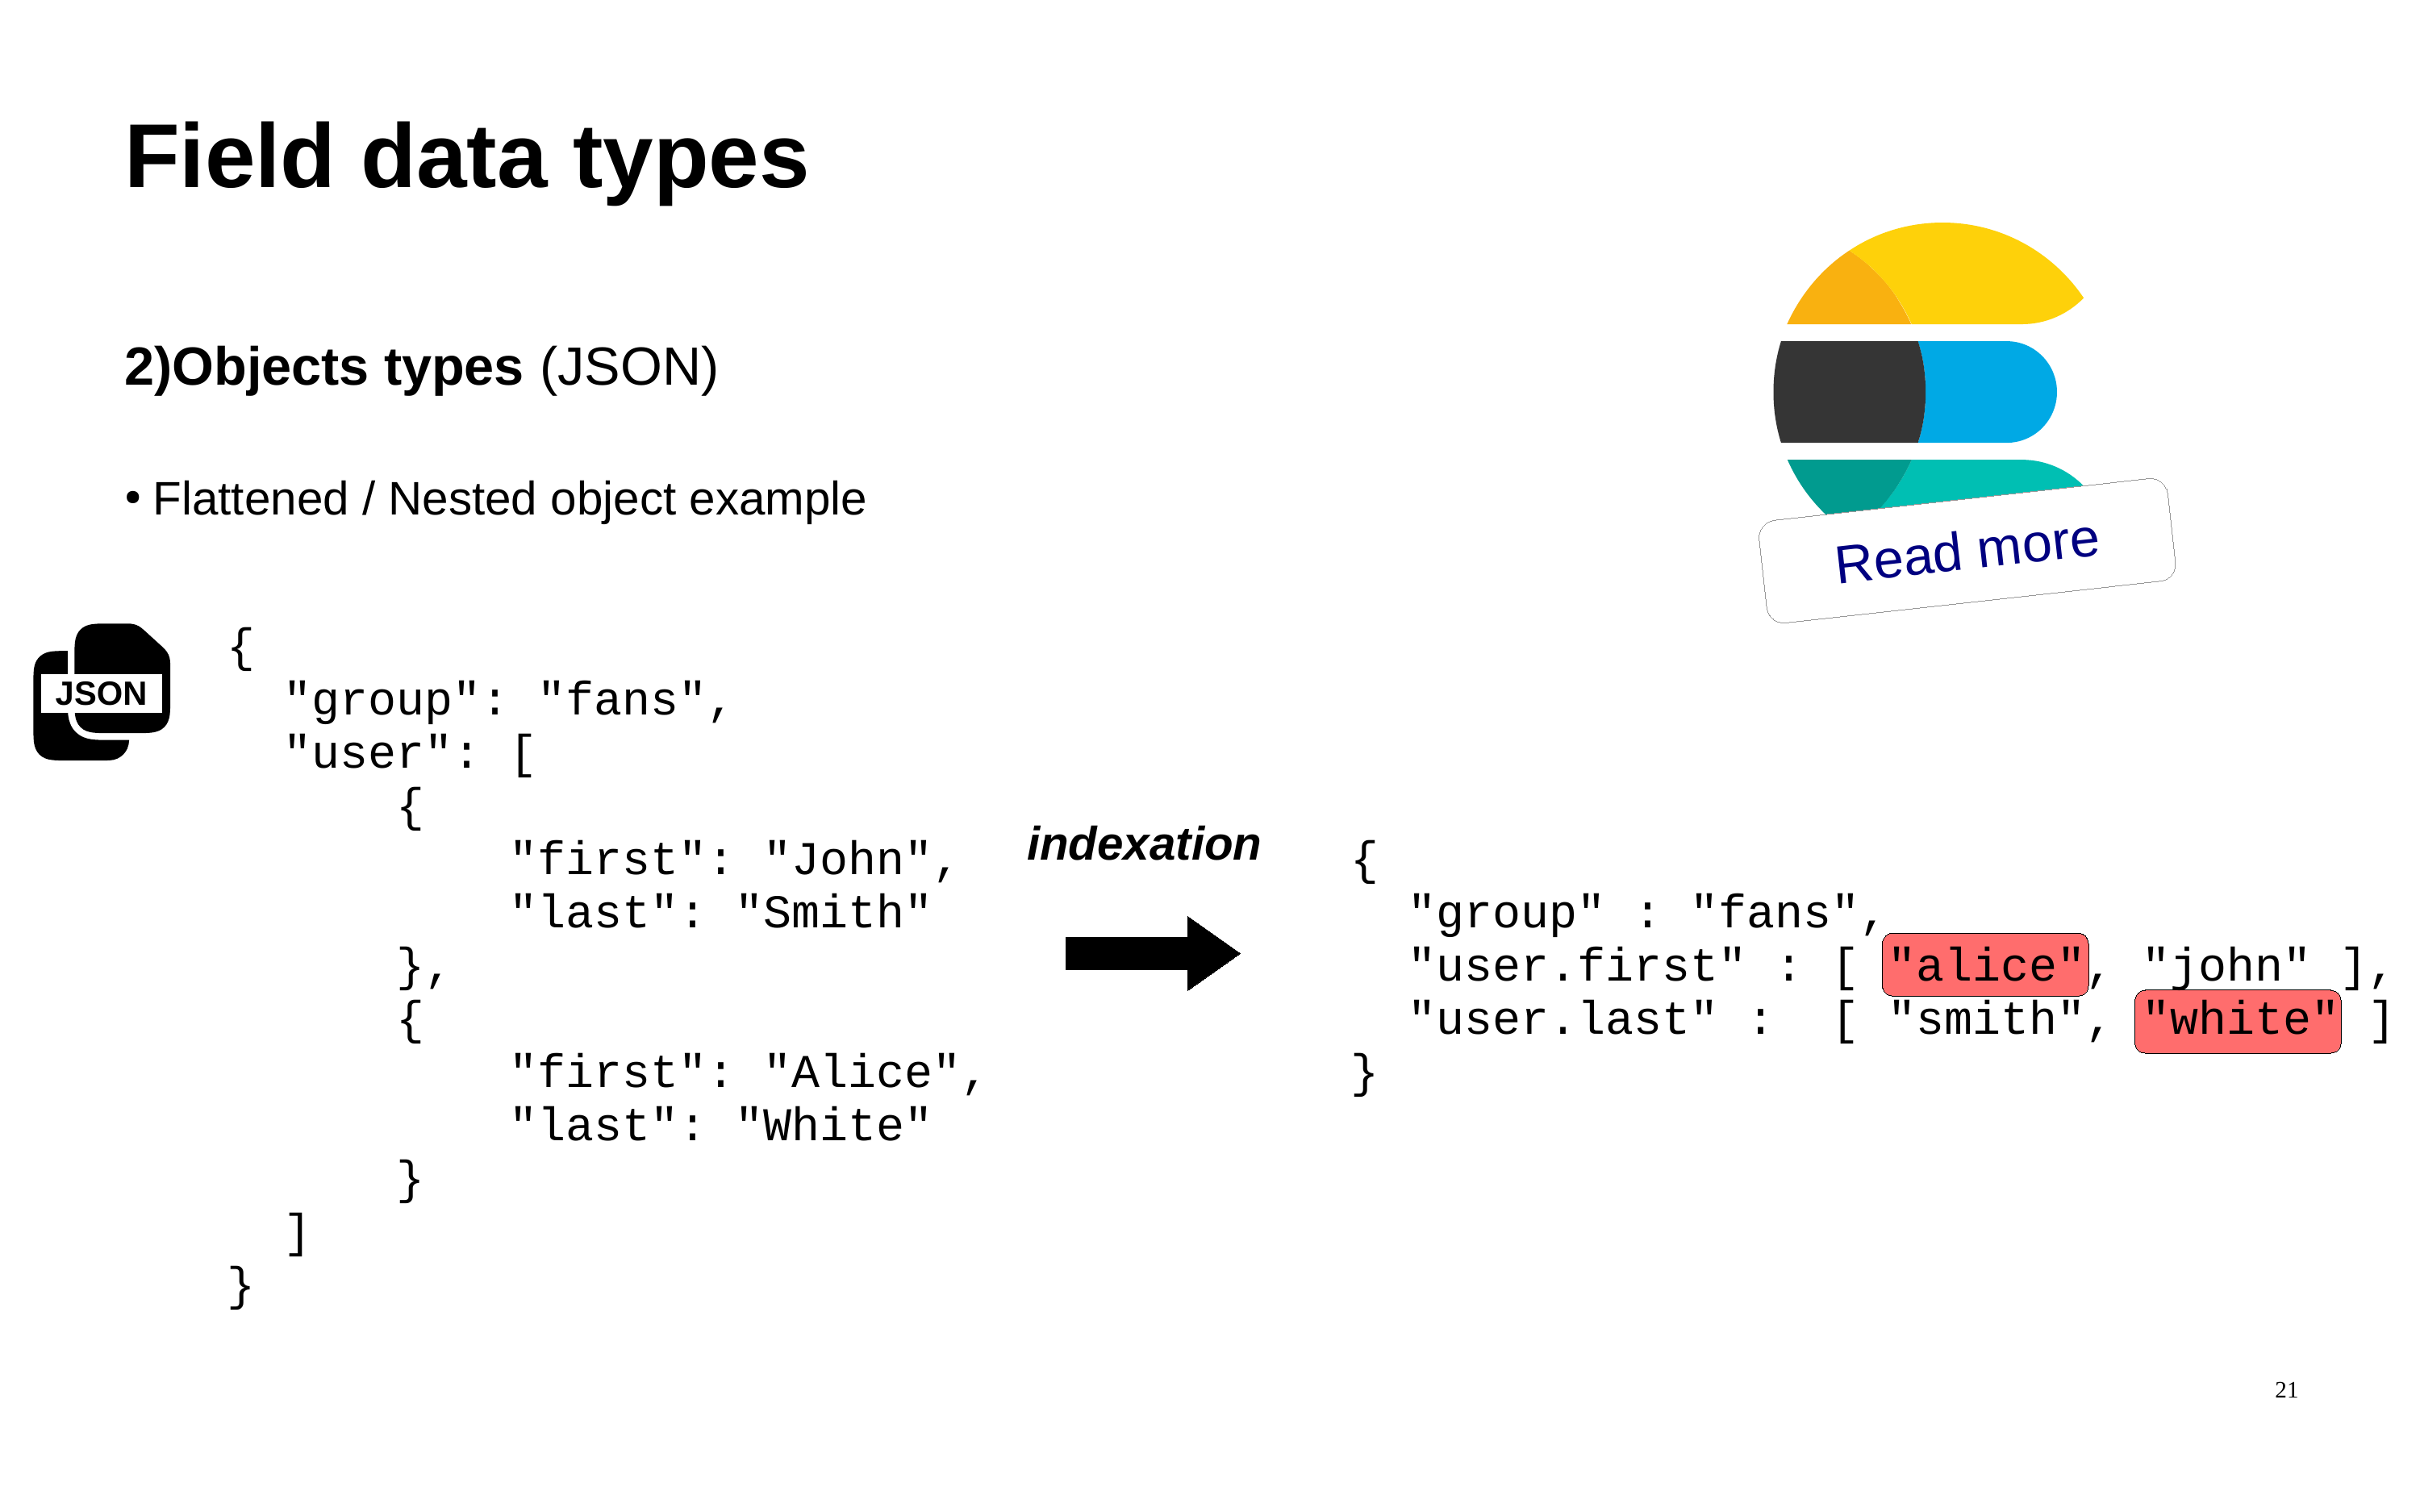

Field data types
Objects types (JSON)
Flattened / Nested object example
Read more
{
 "group": "fans",
 "user": [
 {
 "first": "John",
 "last": "Smith"
 },
 {
 "first": "Alice",
 "last": "White"
 }
 ]
}
JSON
indexation
{
 "group" : "fans",
 "user.first" : [ "alice", "john" ],
 "user.last" : [ "smith", "white" ]
}
21